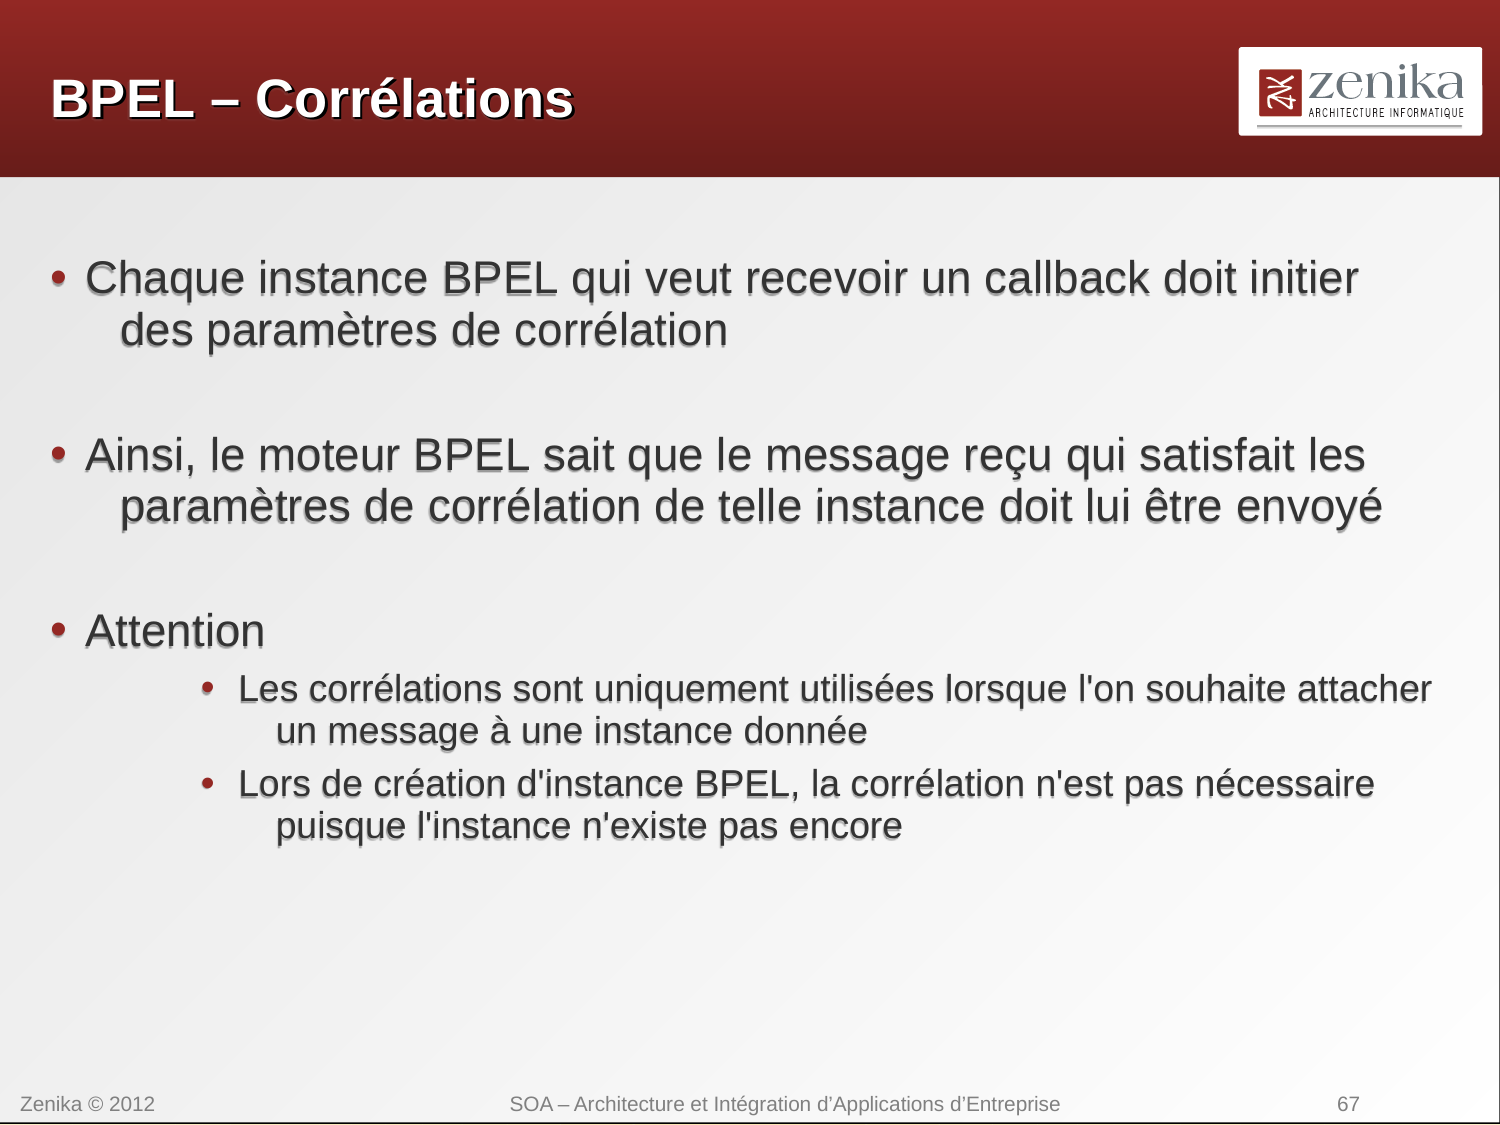

# BPEL – Corrélations
Chaque instance BPEL qui veut recevoir un callback doit initier des paramètres de corrélation
Ainsi, le moteur BPEL sait que le message reçu qui satisfait les paramètres de corrélation de telle instance doit lui être envoyé
Attention
Les corrélations sont uniquement utilisées lorsque l'on souhaite attacher un message à une instance donnée
Lors de création d'instance BPEL, la corrélation n'est pas nécessaire puisque l'instance n'existe pas encore